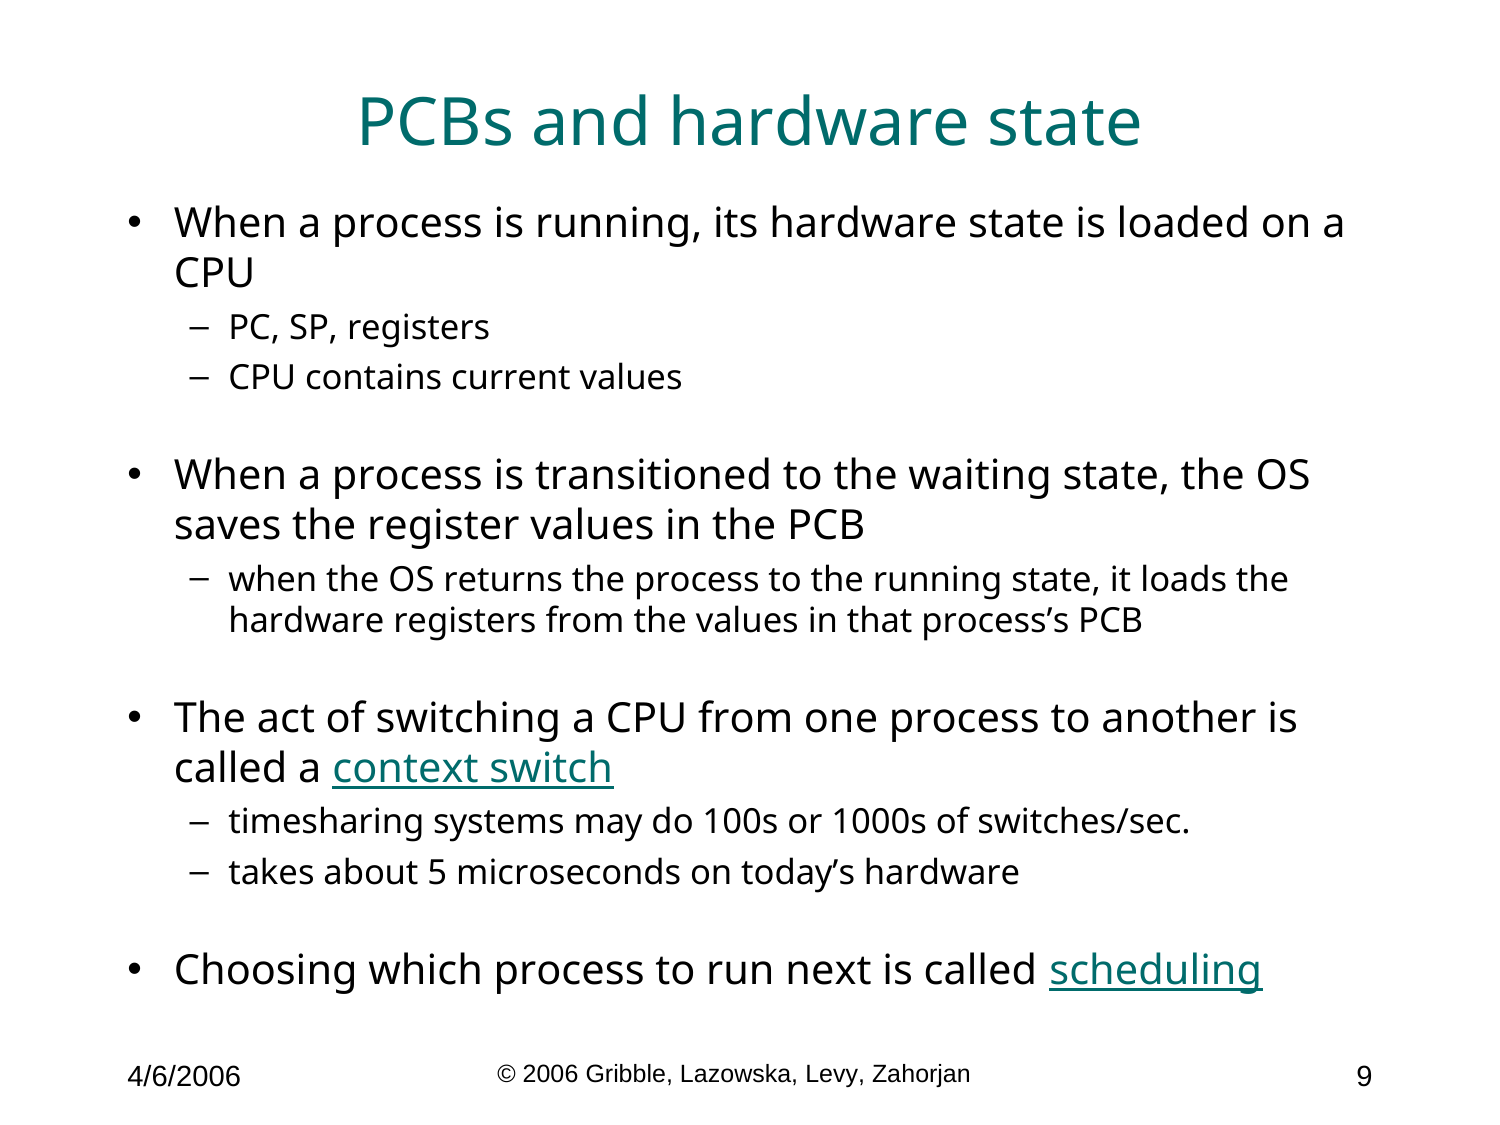

# PCBs and hardware state
When a process is running, its hardware state is loaded on a CPU
PC, SP, registers
CPU contains current values
When a process is transitioned to the waiting state, the OS saves the register values in the PCB
when the OS returns the process to the running state, it loads the hardware registers from the values in that process’s PCB
The act of switching a CPU from one process to another is called a context switch
timesharing systems may do 100s or 1000s of switches/sec.
takes about 5 microseconds on today’s hardware
Choosing which process to run next is called scheduling
9